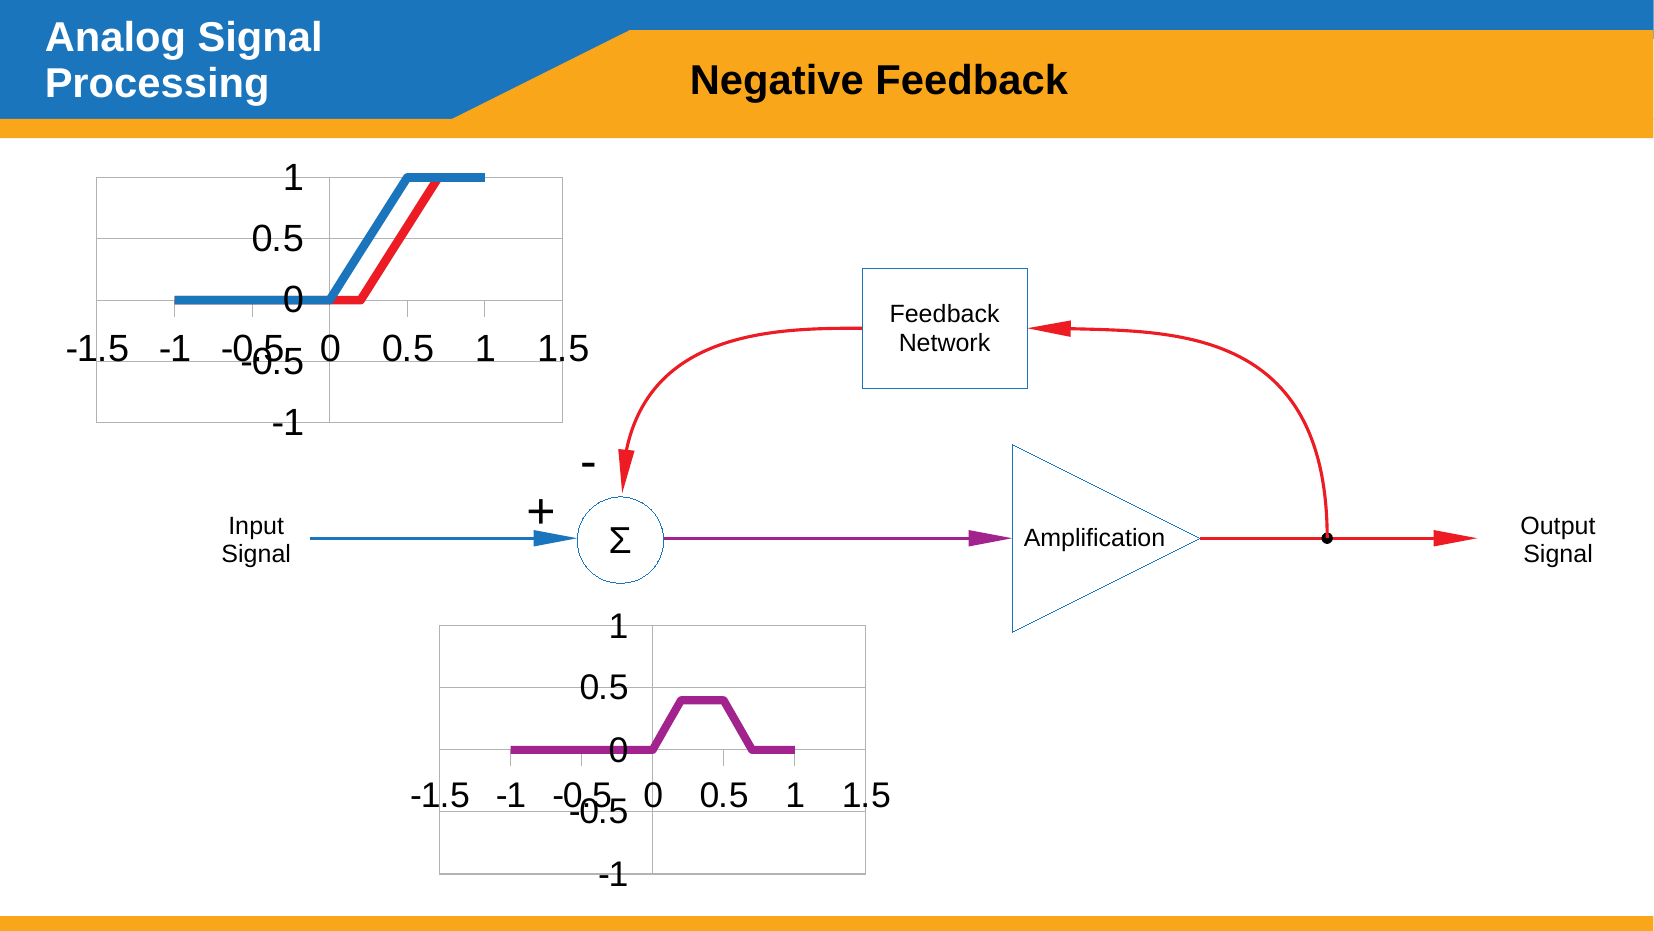

Analog Signal Processing
Negative Feedback
### Chart
| Category | Column C | Column D |
|---|---|---|Feedback
Network
-
+
Amplification
Σ
Input
Signal
Output
Signal
### Chart
| Category | Column E |
|---|---|